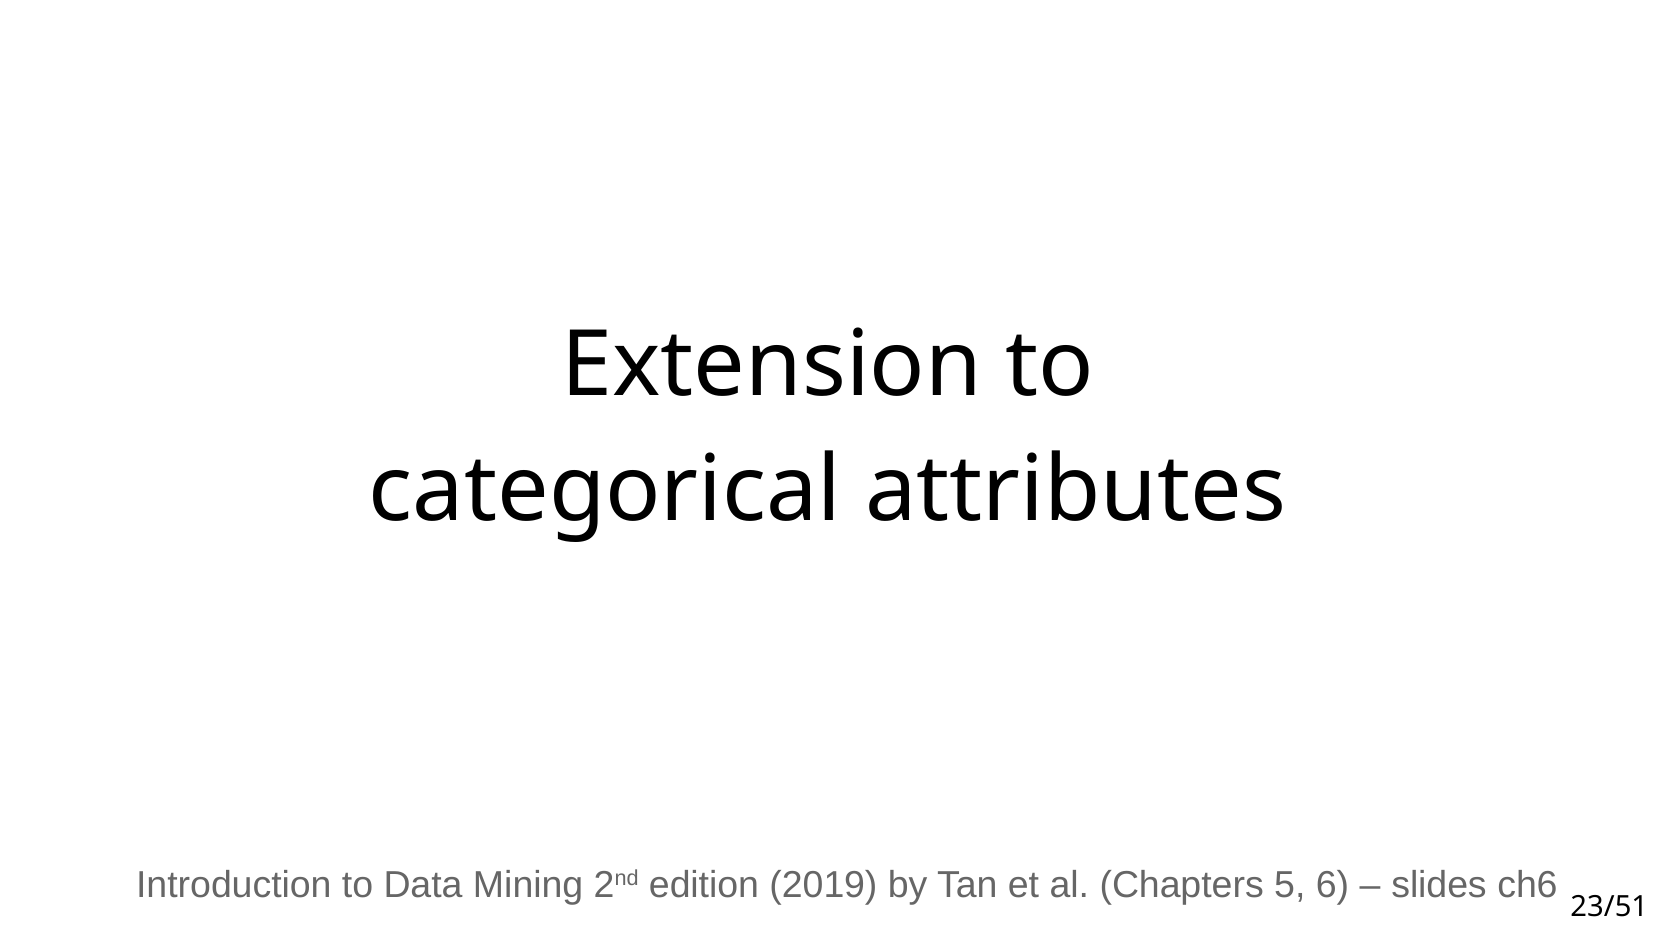

# Extension to categorical attributes
Introduction to Data Mining 2nd edition (2019) by Tan et al. (Chapters 5, 6) – slides ch6
23